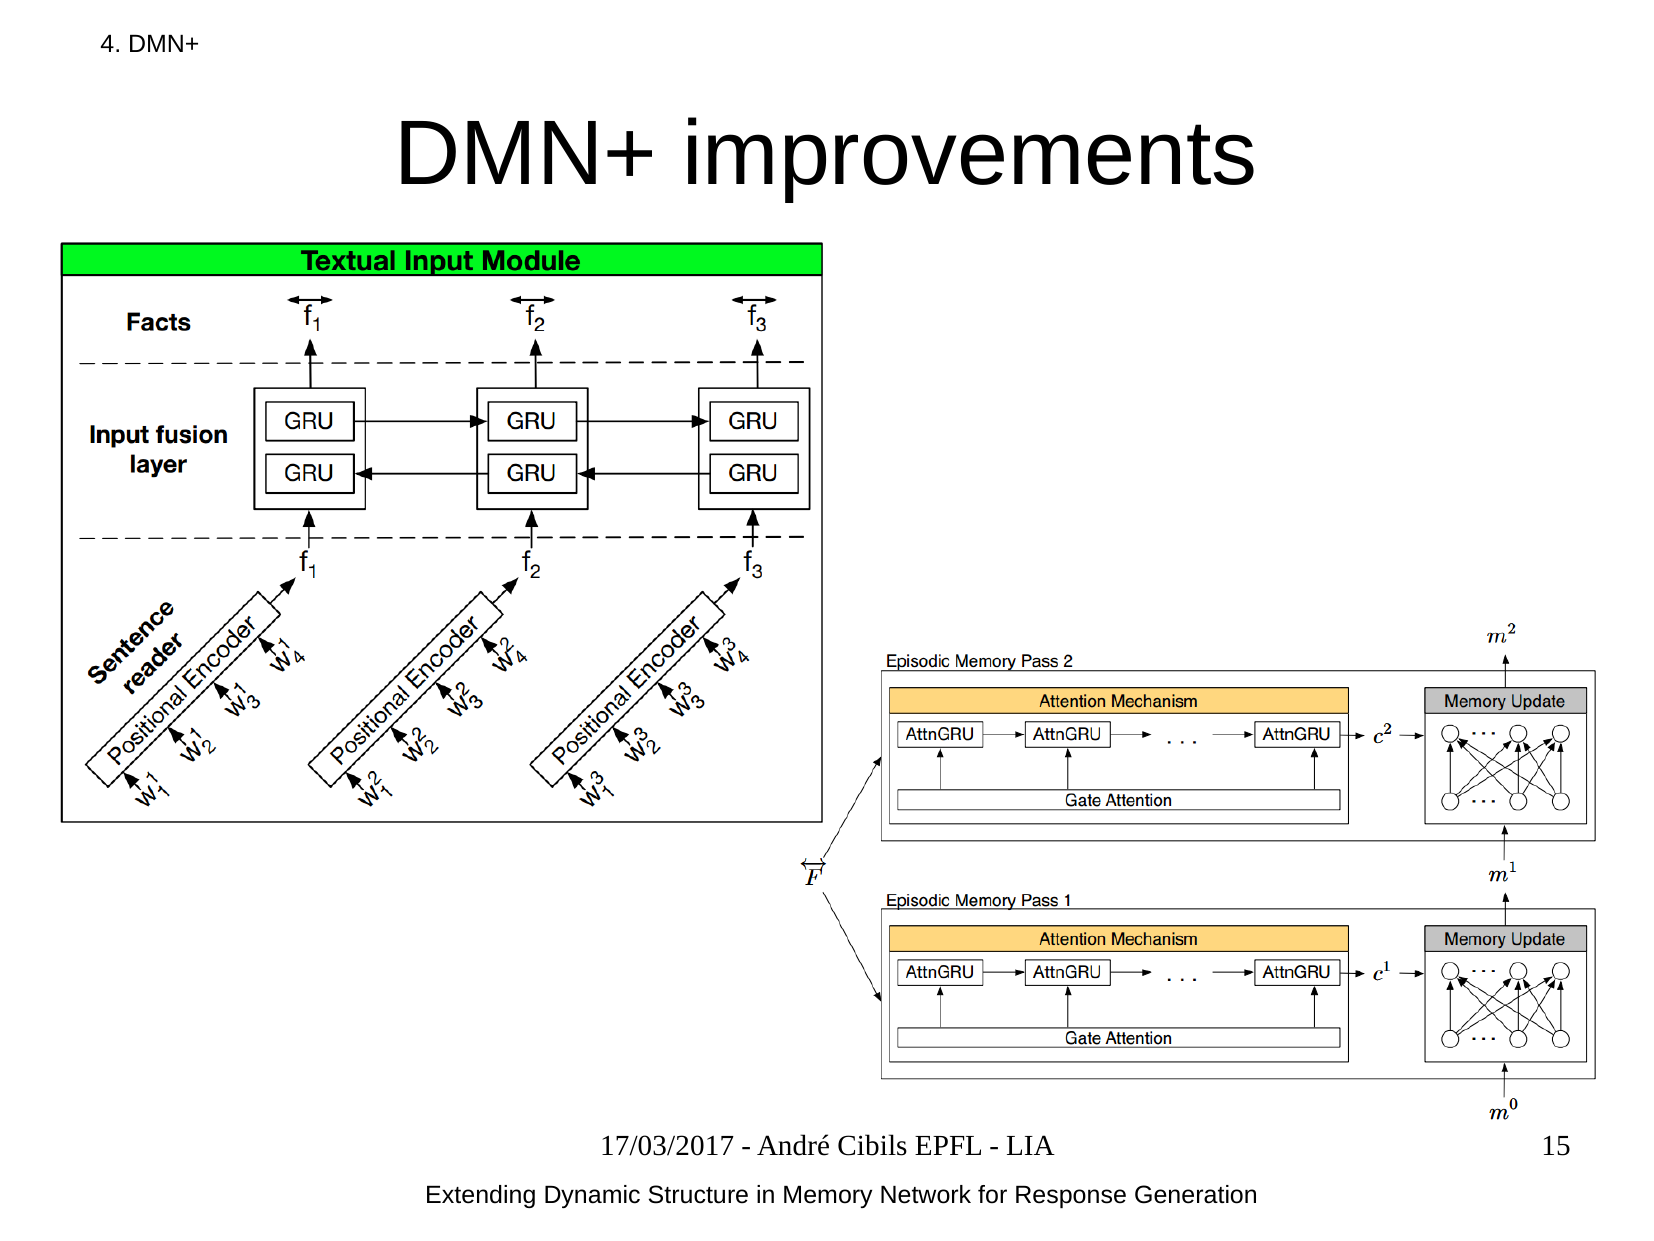

4. DMN+
# DMN+ improvements
17/03/2017 - André Cibils EPFL - LIA
15
Extending Dynamic Structure in Memory Network for Response Generation